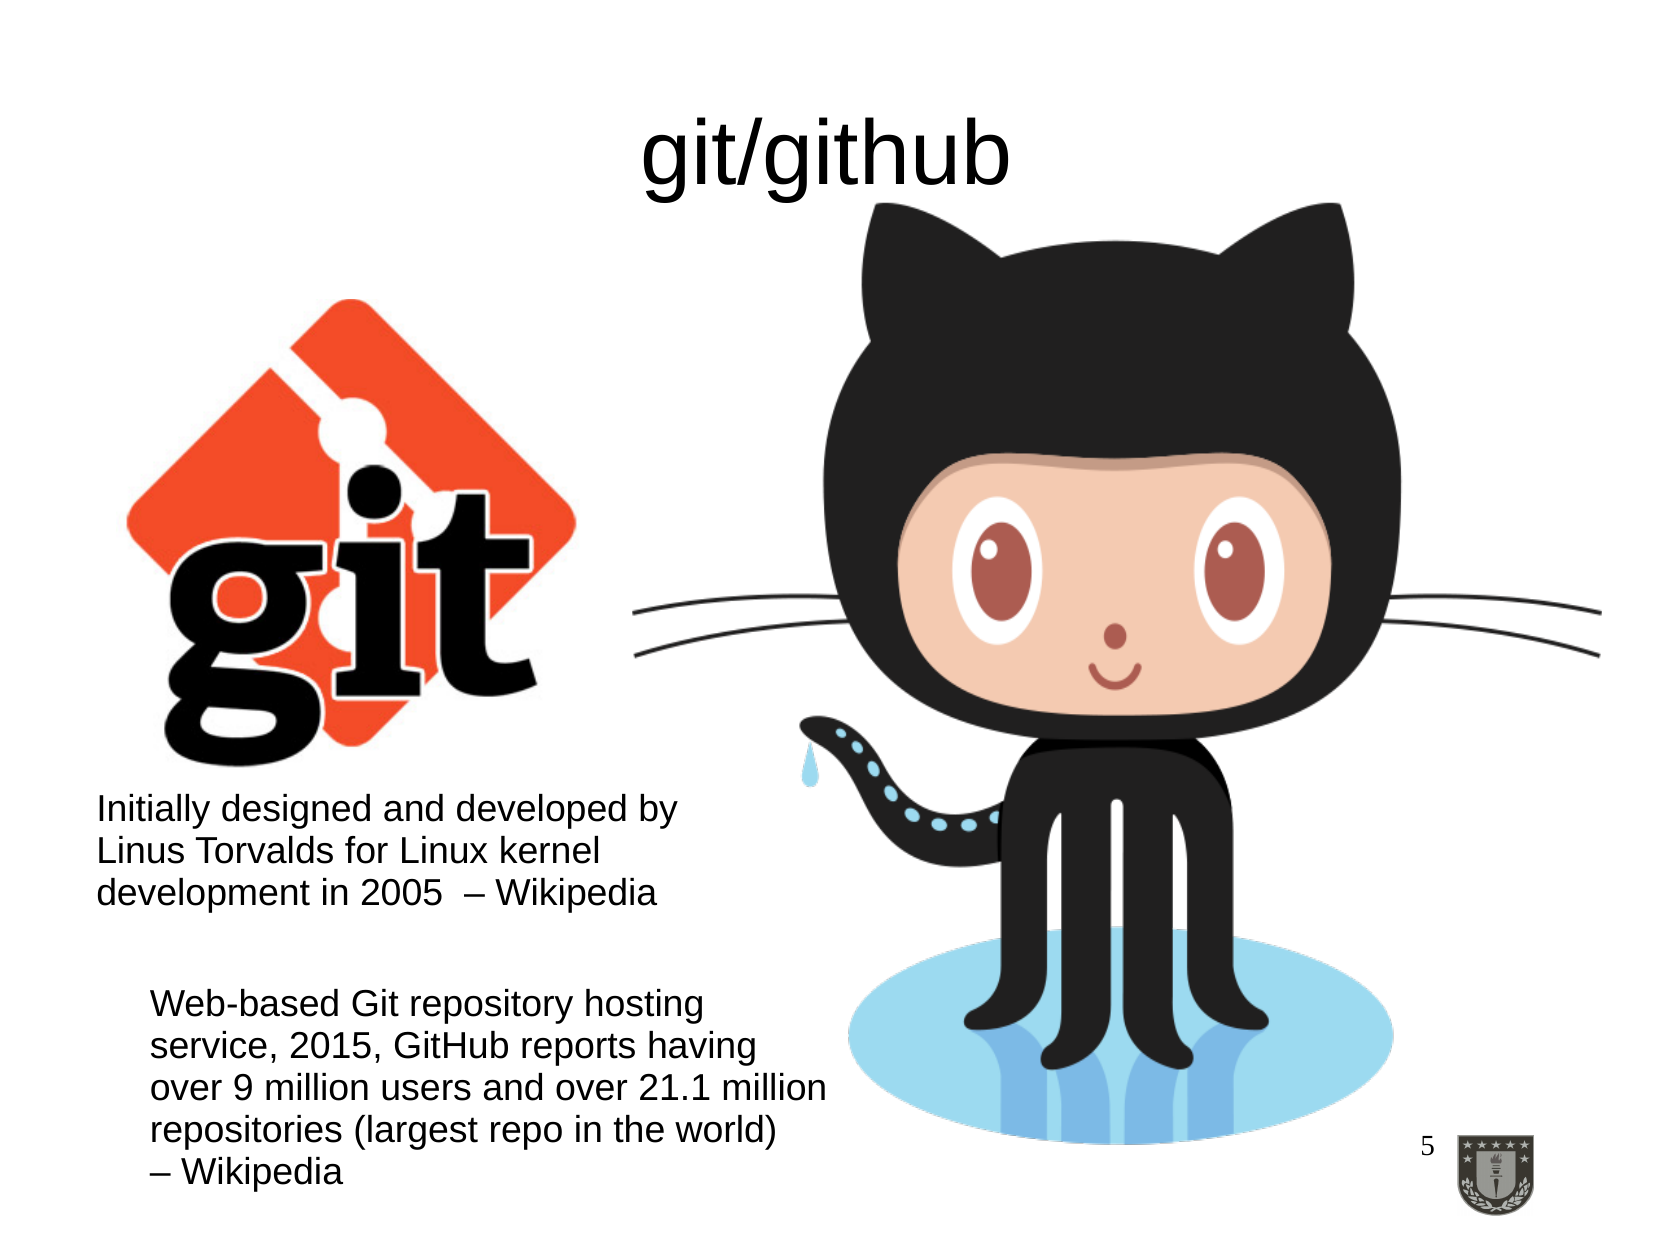

# git/github
Initially designed and developed by Linus Torvalds for Linux kernel development in 2005 – Wikipedia
Web-based Git repository hosting service, 2015, GitHub reports having over 9 million users and over 21.1 million repositories (largest repo in the world)
– Wikipedia
5